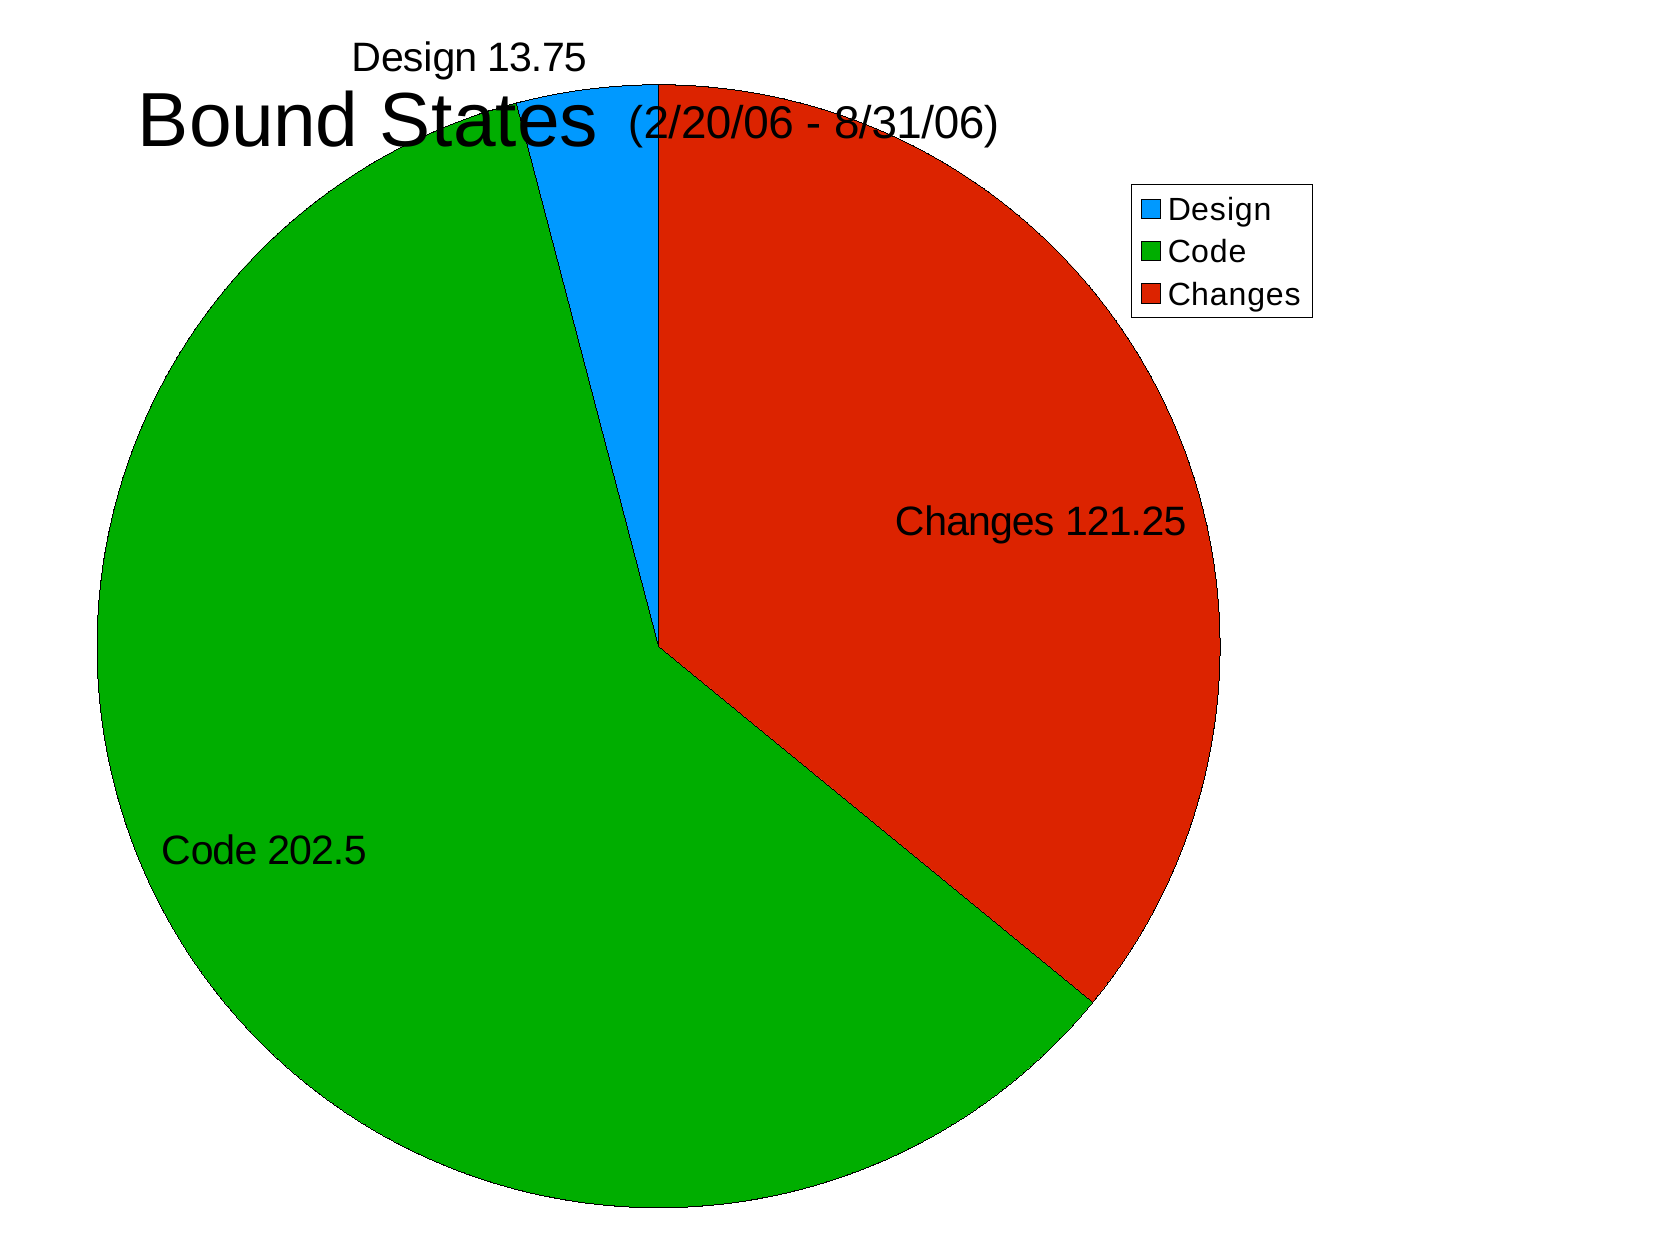

### Chart: Bound States
(2/20/06 - 8/31/06)
| Category | Hours |
|---|---|
| Design | 13.75 |
| Code | 202.5 |
| Changes | 121.25 |